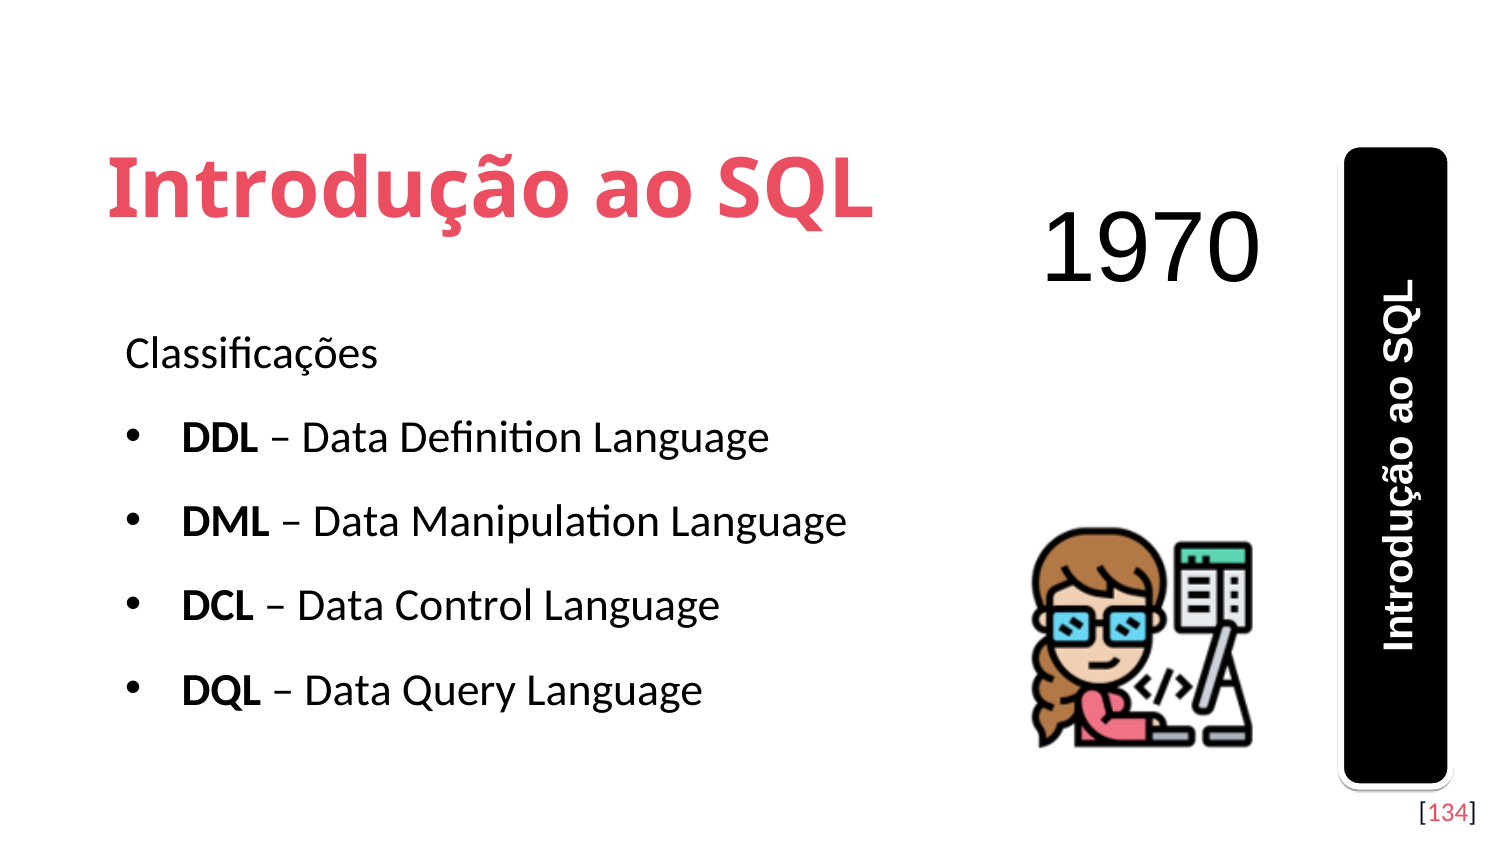

Introdução ao SQL
1970
Classificações
DDL – Data Definition Language
DML – Data Manipulation Language
DCL – Data Control Language
DQL – Data Query Language
Introdução ao SQL